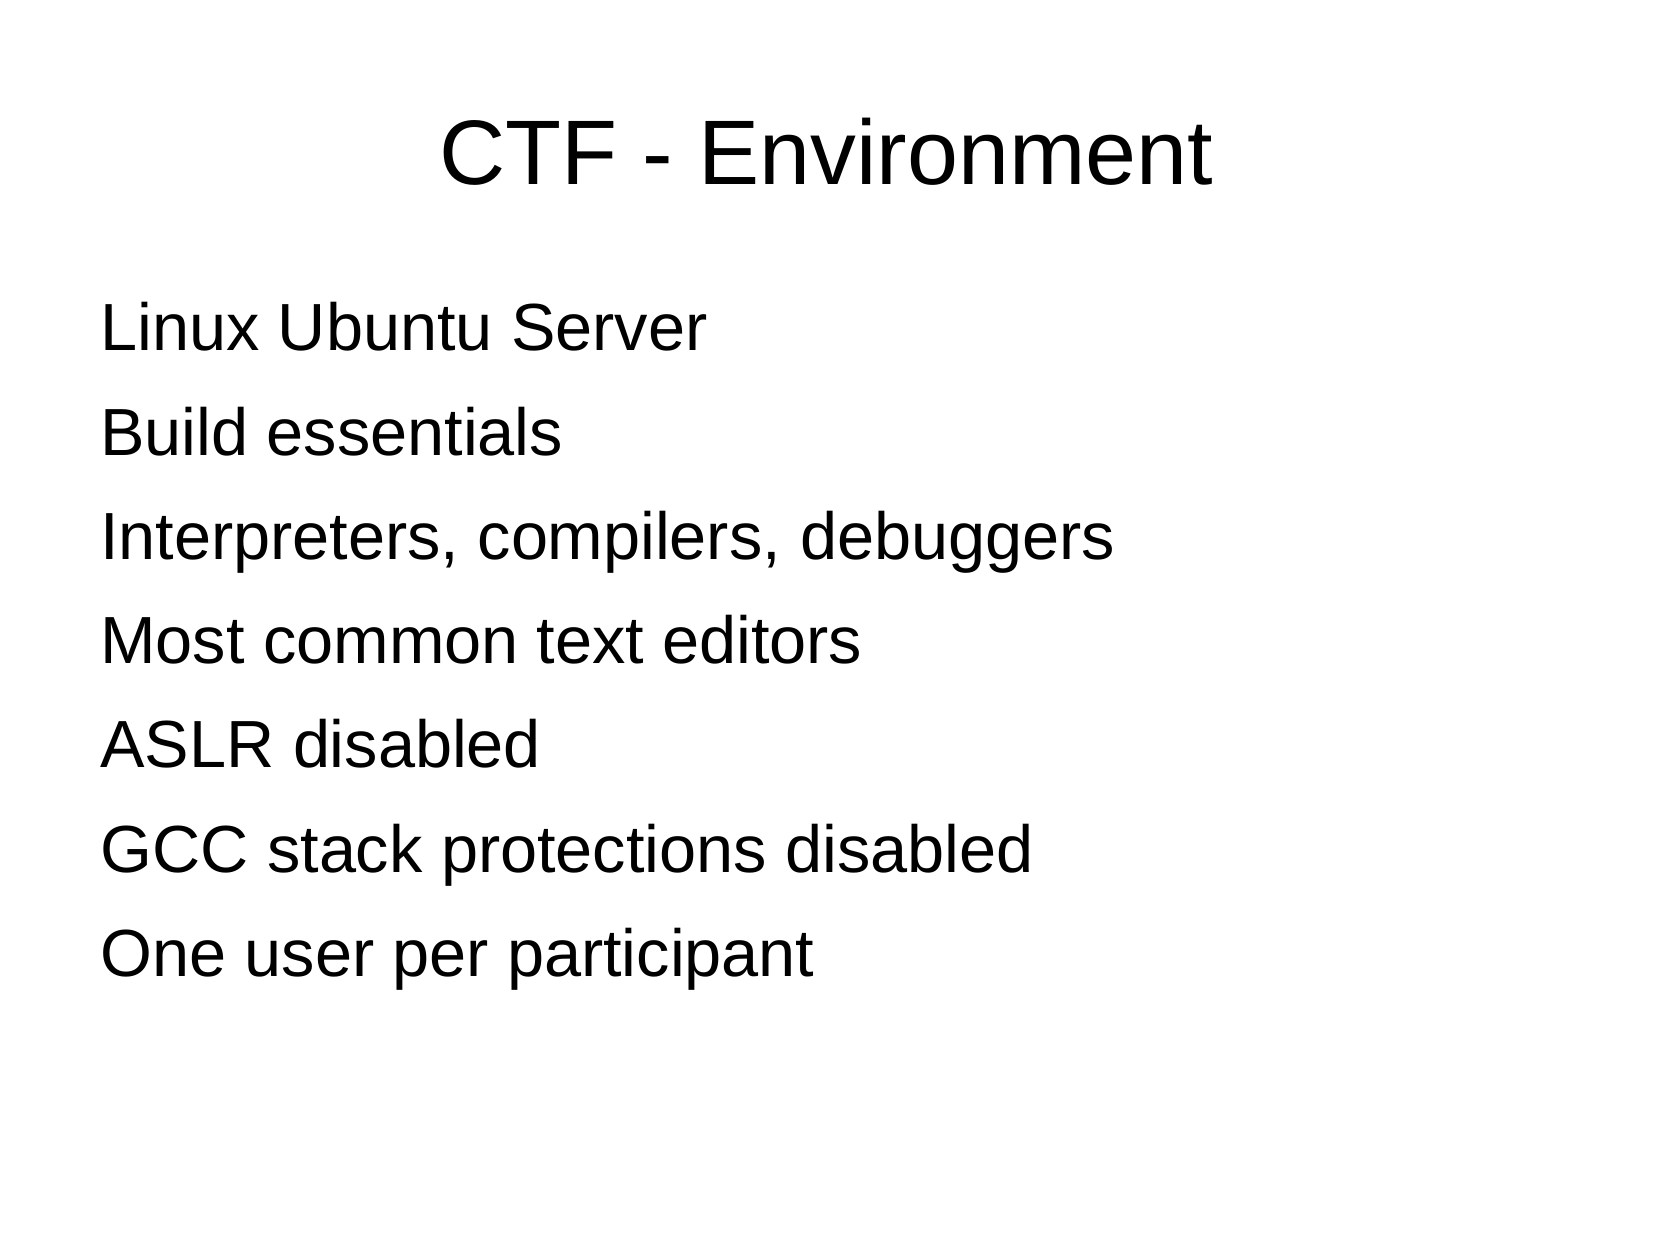

# CTF - Environment
Linux Ubuntu Server
Build essentials
Interpreters, compilers, debuggers
Most common text editors
ASLR disabled
GCC stack protections disabled
One user per participant